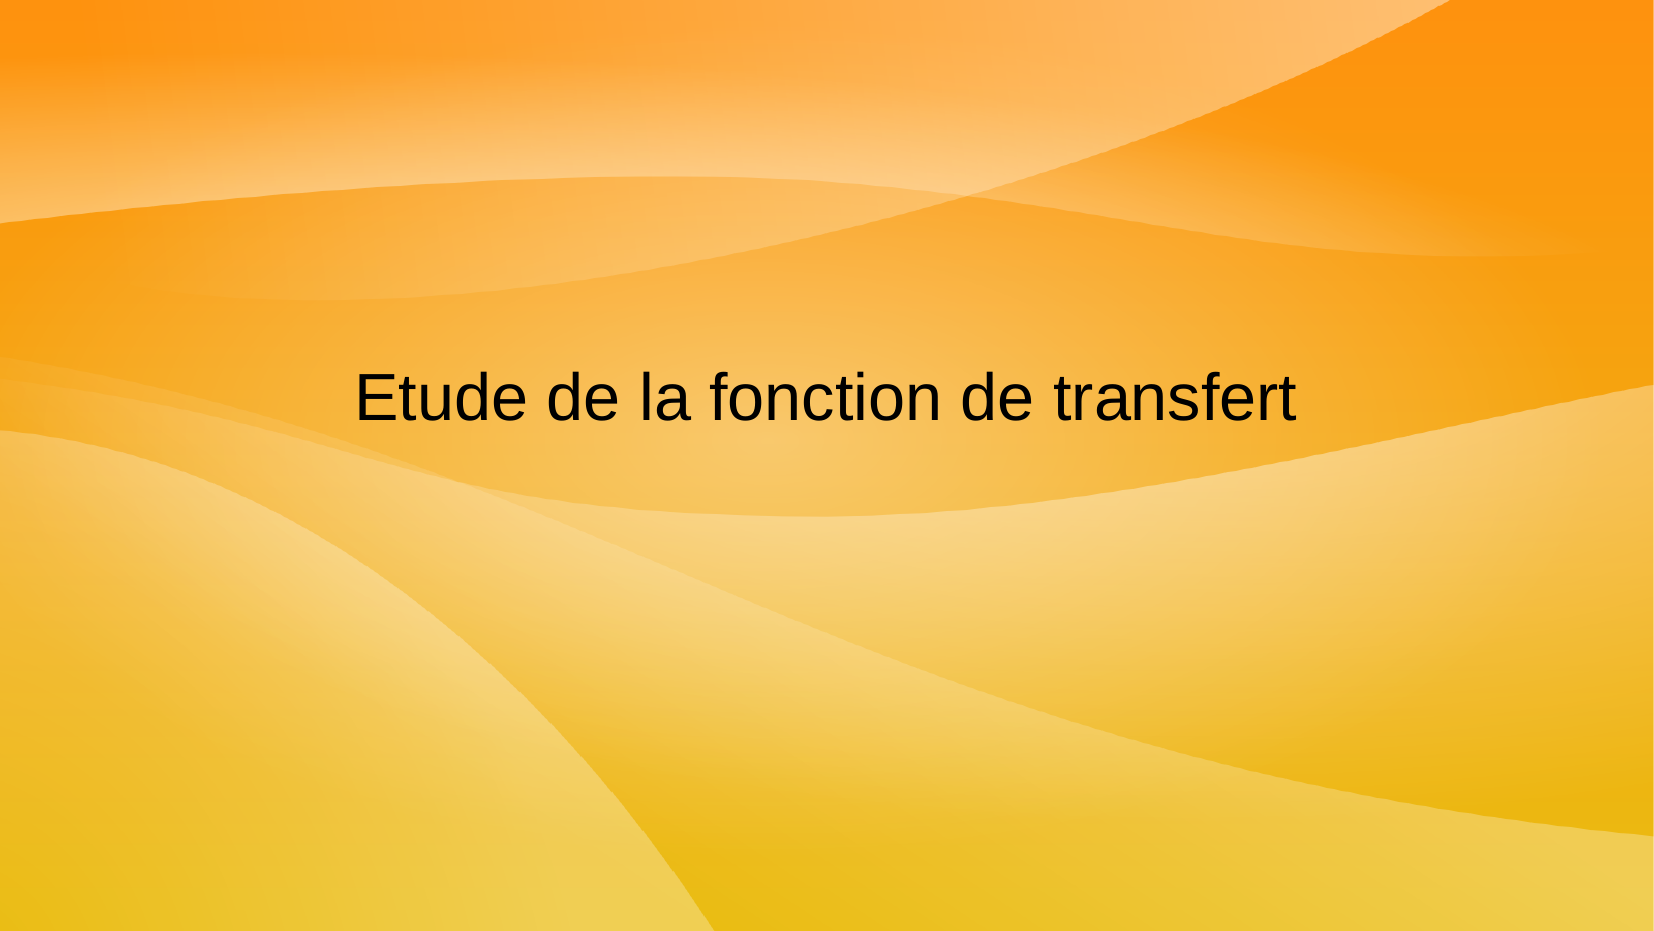

# Etude de la fonction de transfert